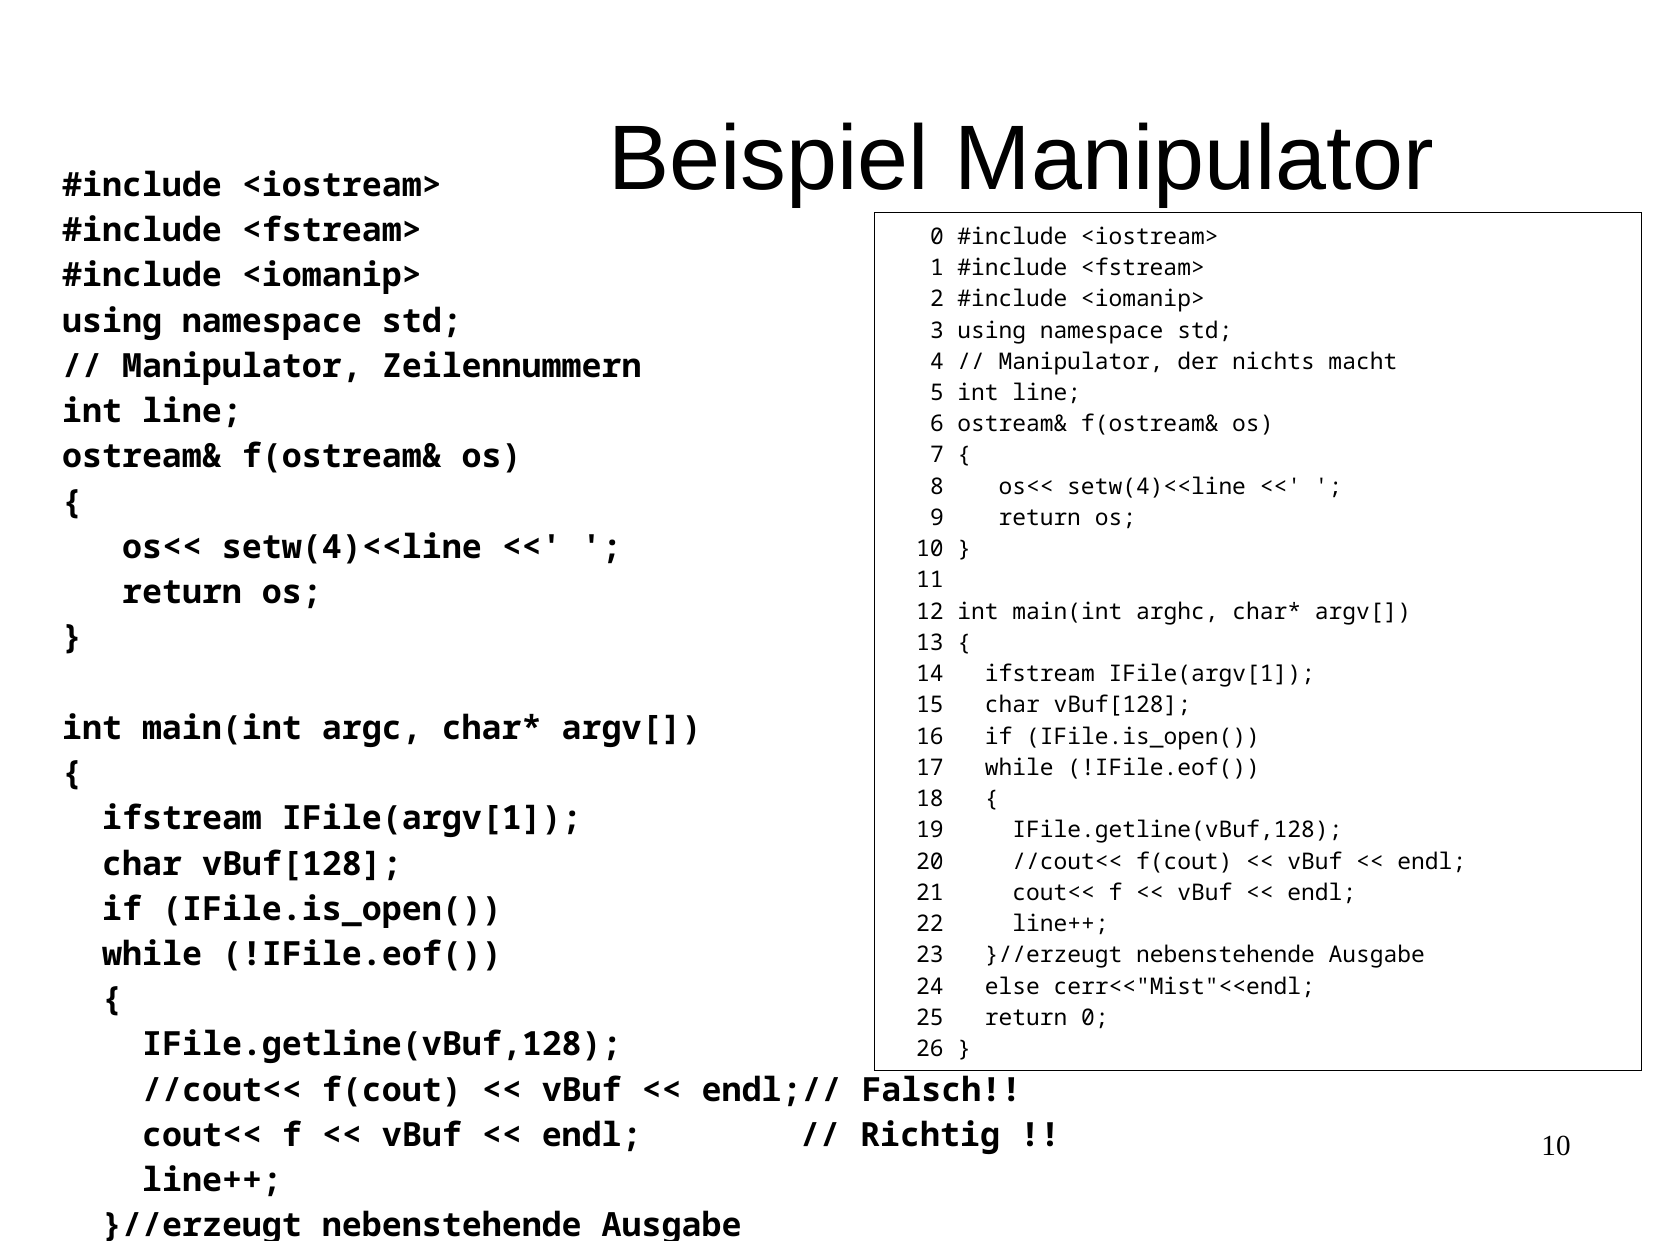

# Beispiel Manipulator
#include <iostream>
#include <fstream>
#include <iomanip>
using namespace std;
// Manipulator, Zeilennummern
int line;
ostream& f(ostream& os)
{
 os<< setw(4)<<line <<' ';
 return os;
}
int main(int argc, char* argv[])
{
 ifstream IFile(argv[1]);
 char vBuf[128];
 if (IFile.is_open())
 while (!IFile.eof())
 {
 IFile.getline(vBuf,128);
 //cout<< f(cout) << vBuf << endl;// Falsch!!
 cout<< f << vBuf << endl;			// Richtig !!
 line++;
 }//erzeugt nebenstehende Ausgabe
 else cerr<<"Mist"<<endl;
 return 0;
}
 0 #include <iostream>
 1 #include <fstream>
 2 #include <iomanip>
 3 using namespace std;
 4 // Manipulator, der nichts macht
 5 int line;
 6 ostream& f(ostream& os)
 7 {
 8 os<< setw(4)<<line <<' ';
 9 return os;
 10 }
 11
 12 int main(int arghc, char* argv[])
 13 {
 14 ifstream IFile(argv[1]);
 15 char vBuf[128];
 16 if (IFile.is_open())
 17 while (!IFile.eof())
 18 {
 19 IFile.getline(vBuf,128);
 20 //cout<< f(cout) << vBuf << endl;
 21 cout<< f << vBuf << endl;
 22 line++;
 23 }//erzeugt nebenstehende Ausgabe
 24 else cerr<<"Mist"<<endl;
 25 return 0;
 26 }
10